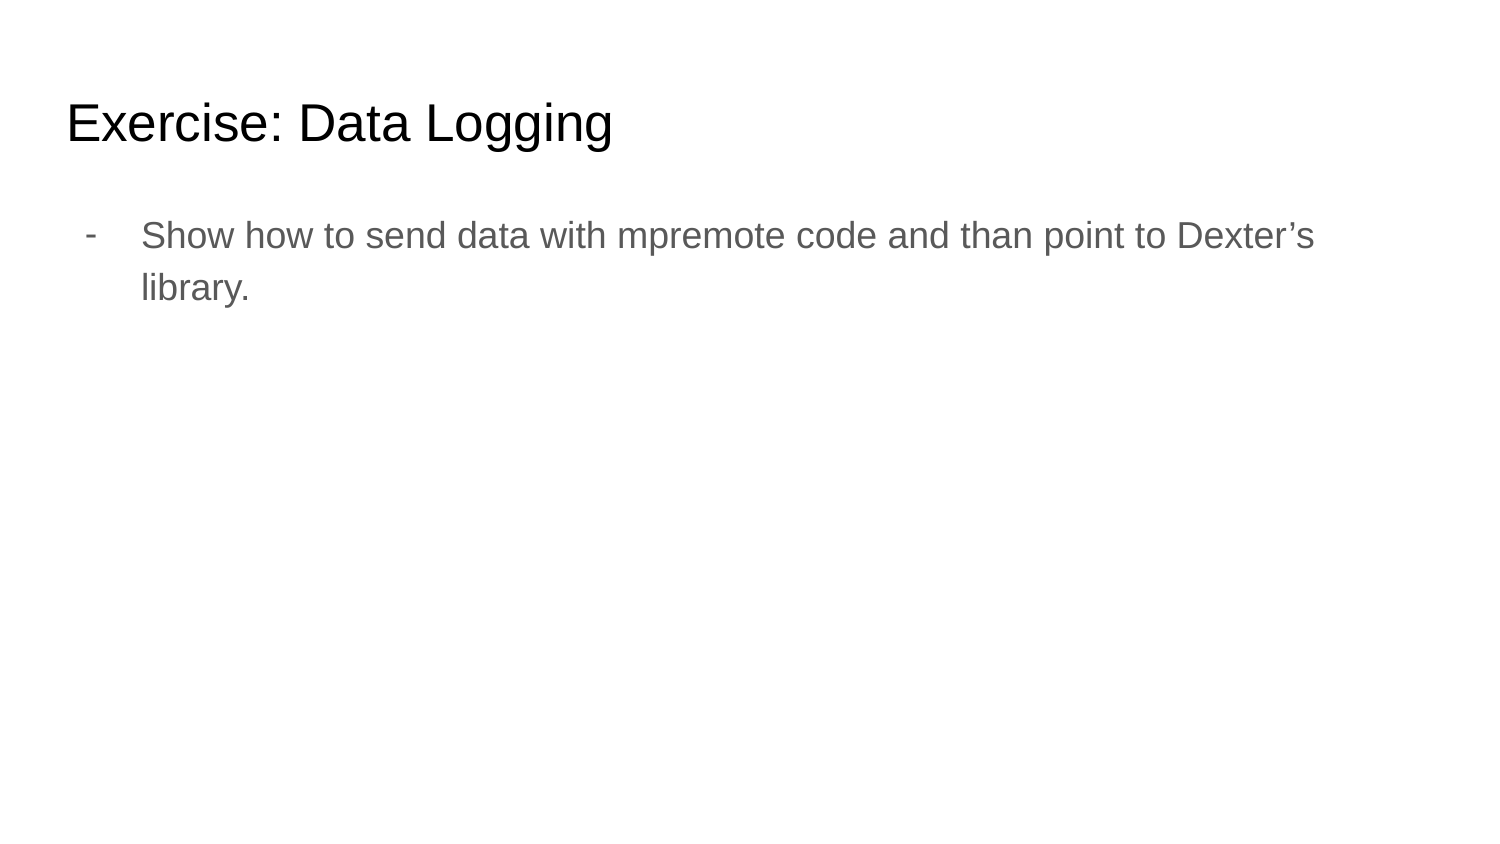

# Exercise: Data Logging
Show how to send data with mpremote code and than point to Dexter’s library.